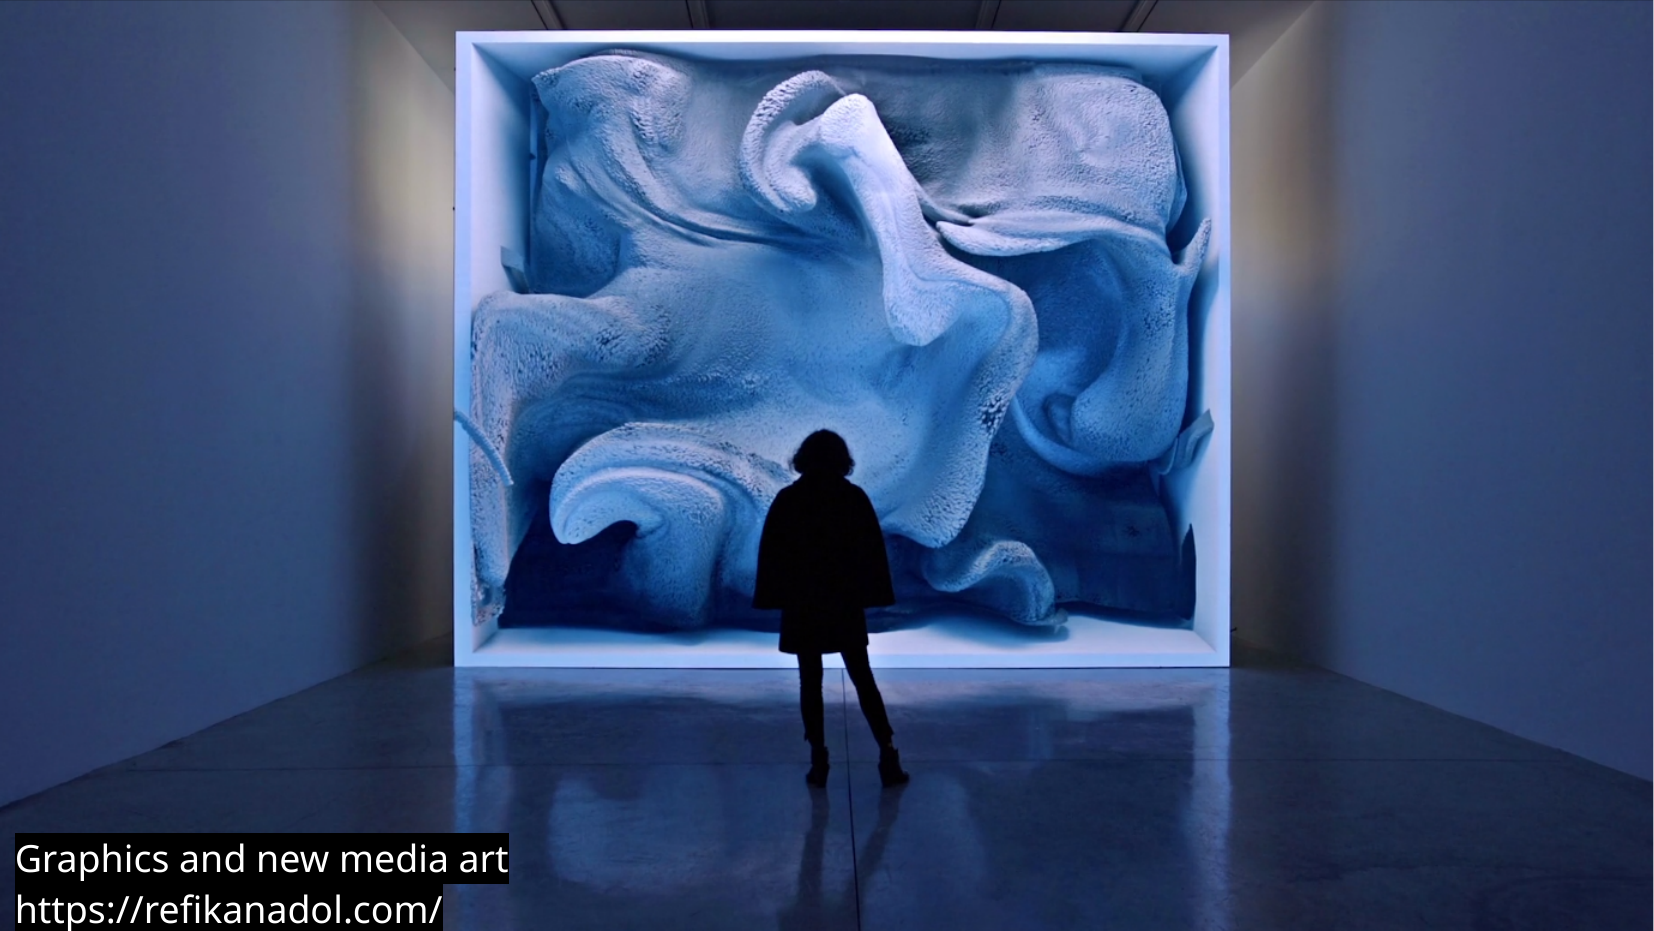

Graphics and new media art
https://refikanadol.com/
25